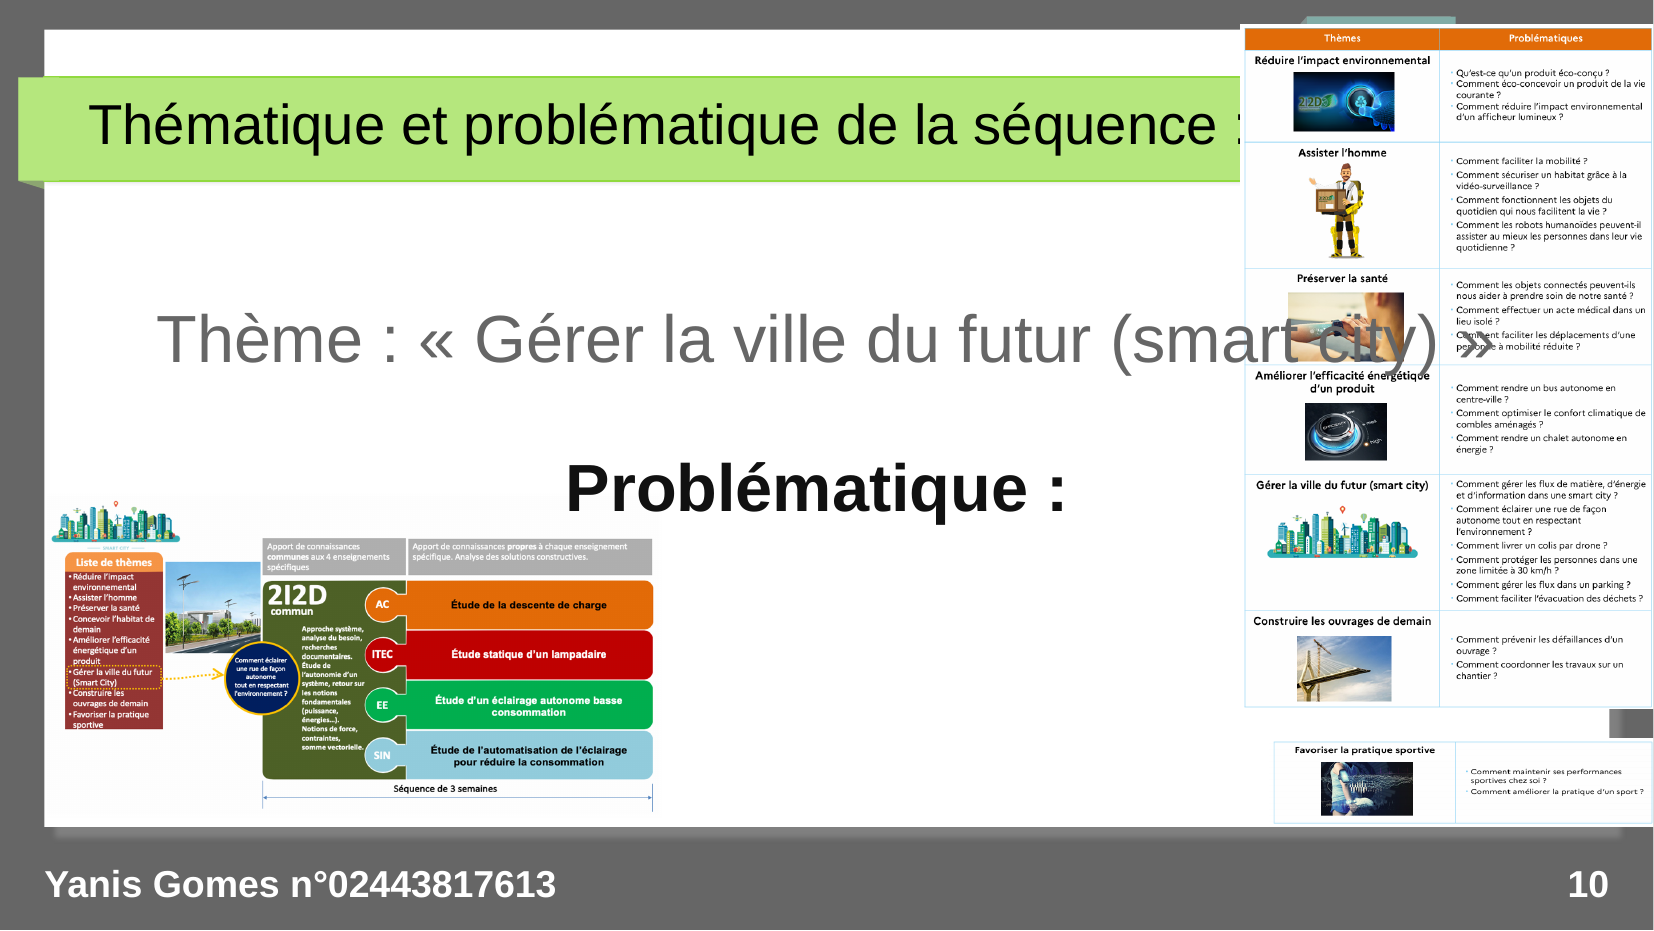

# Thématique et problématique de la séquence :
Thème : « Gérer la ville du futur (smart city) »
Problématique :
Yanis Gomes n°02443817613